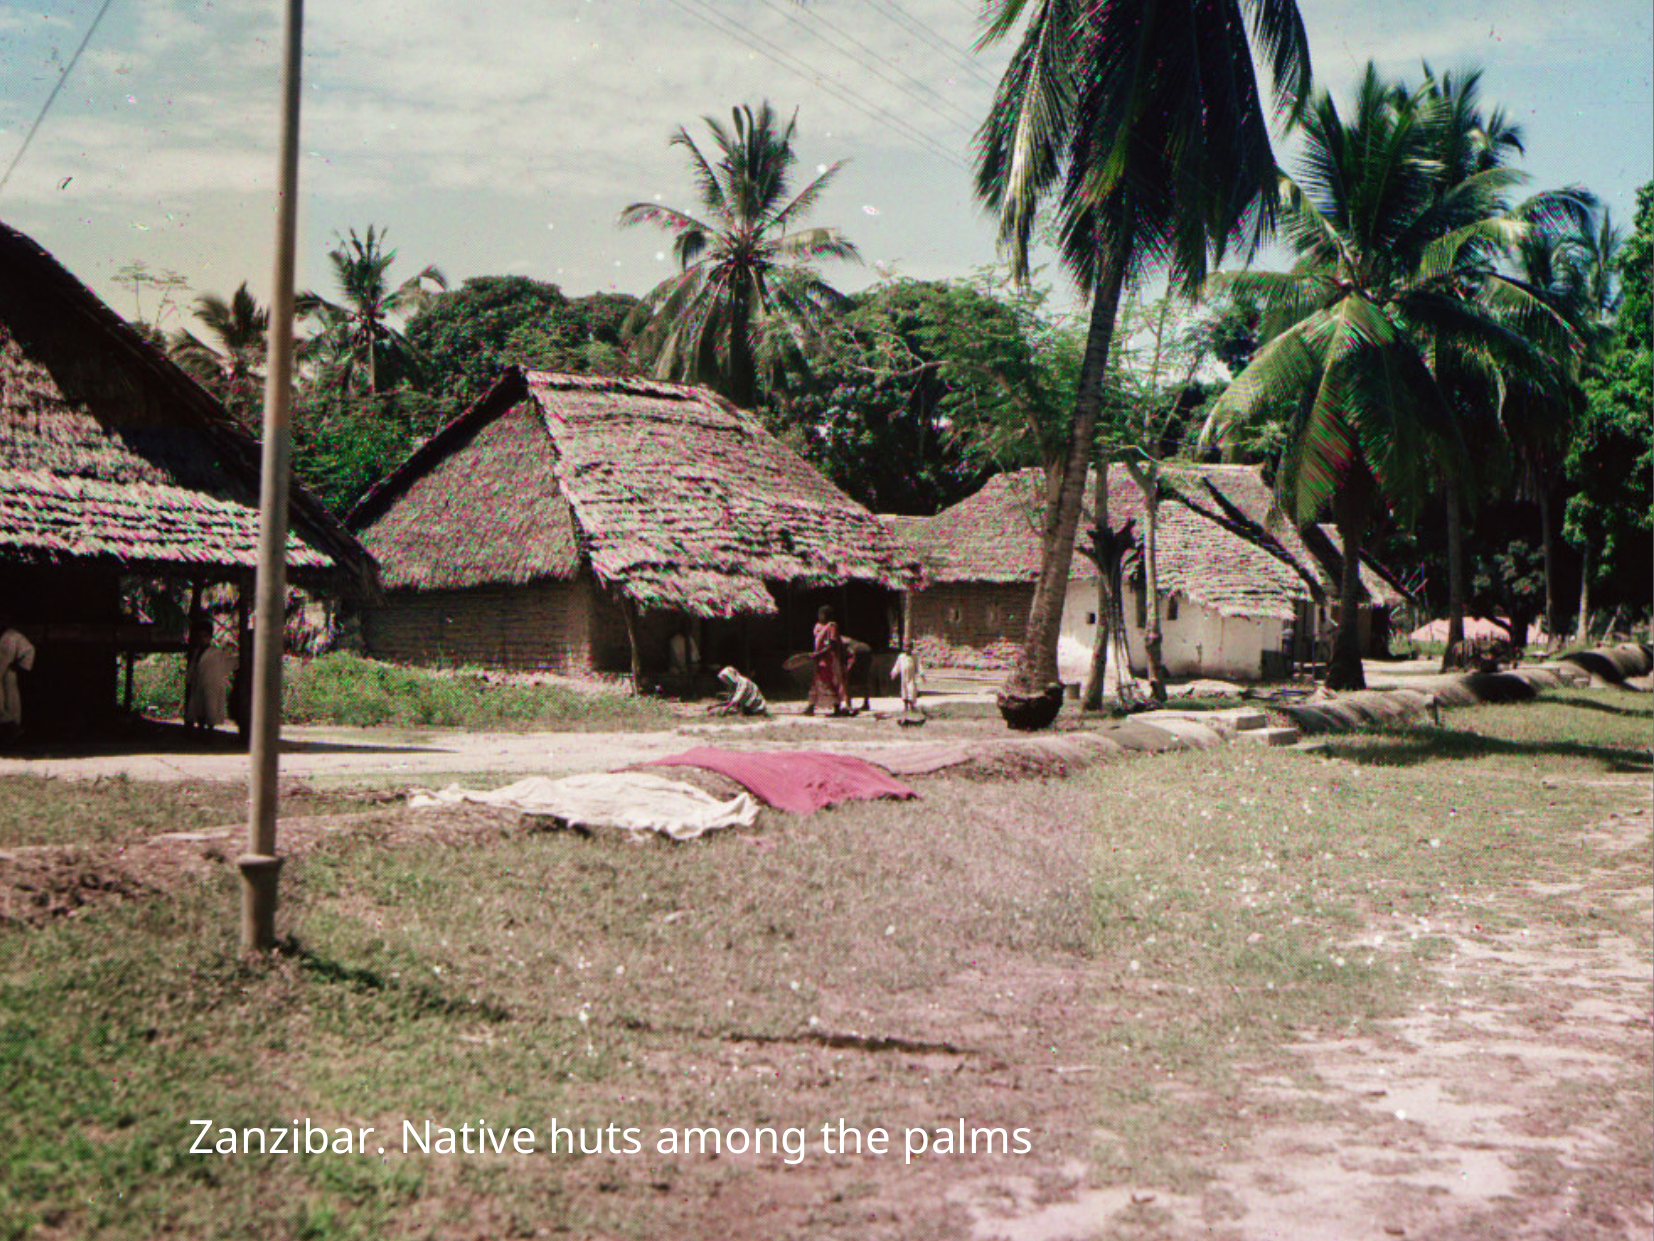

#
Zanzibar. Native huts among the palms